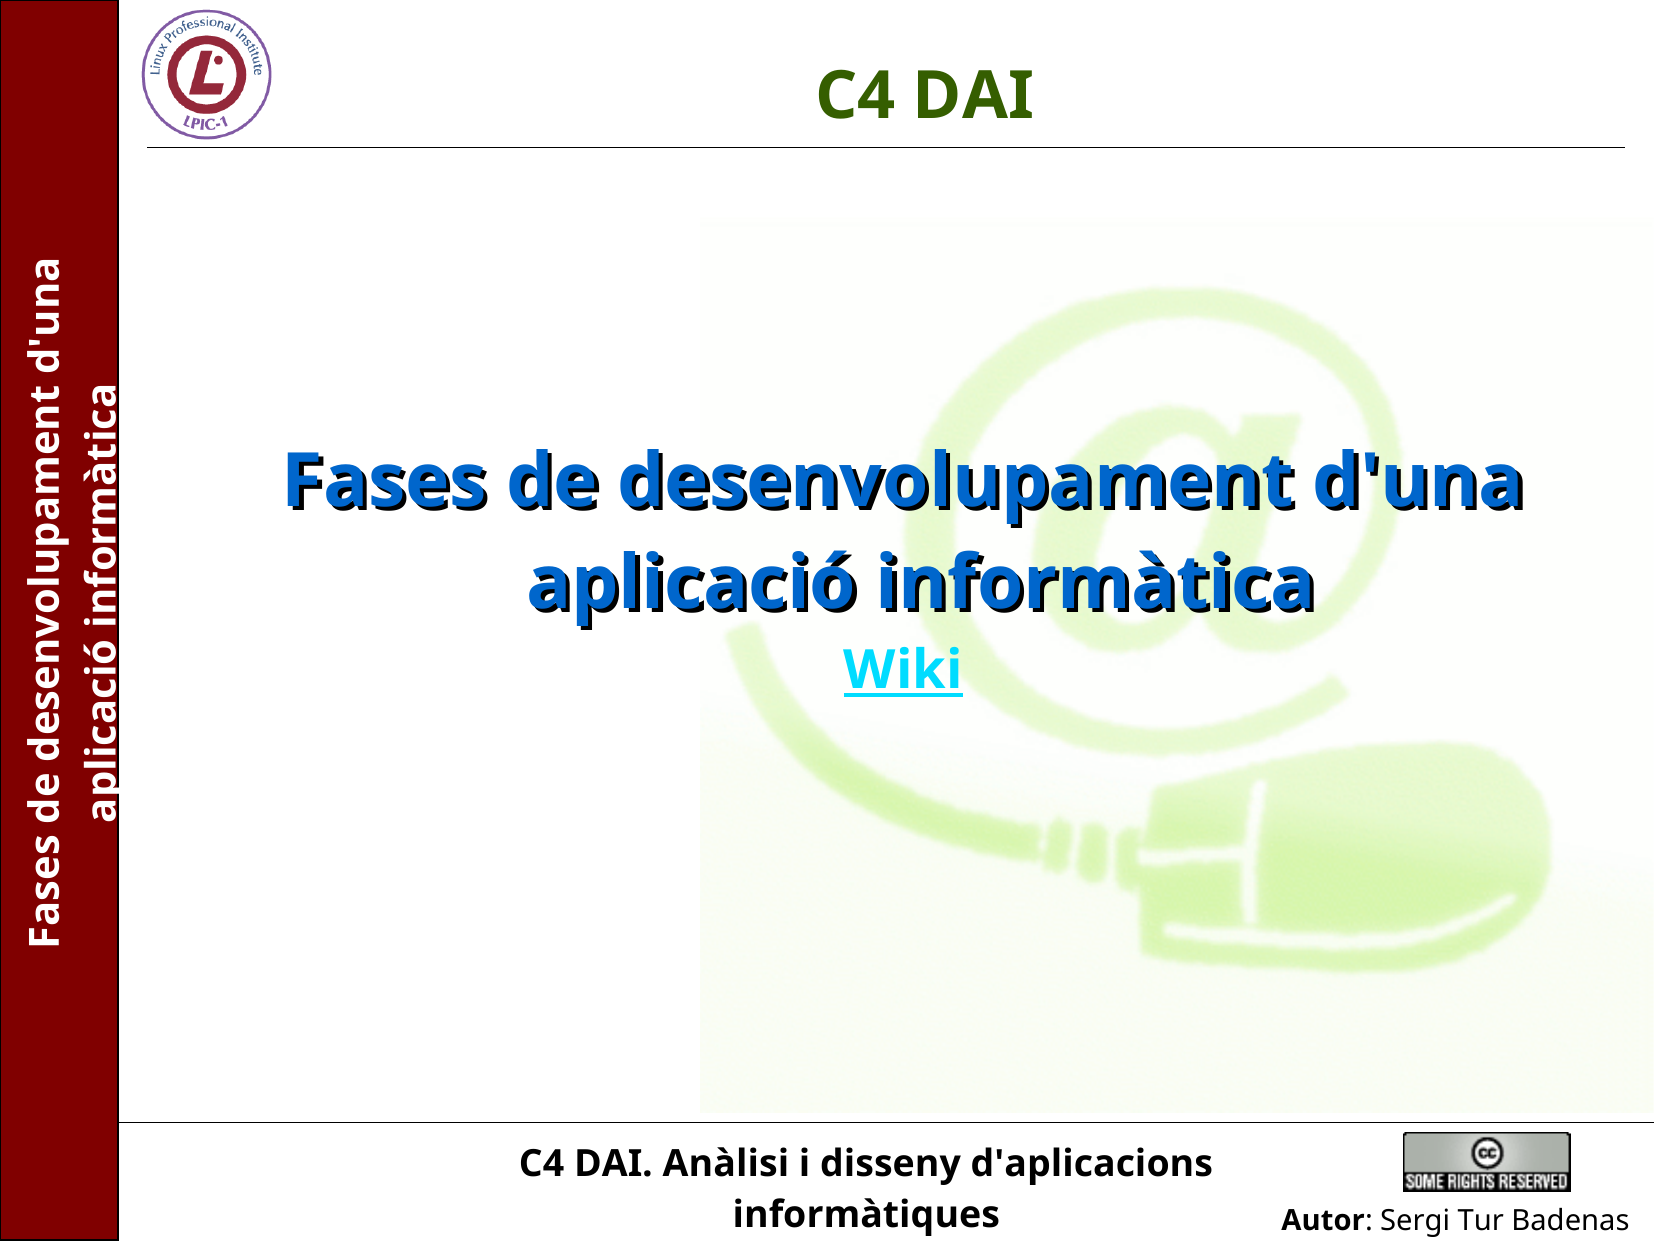

C4 DAI
# Fases de desenvolupament d'una aplicació informàtica
Wiki